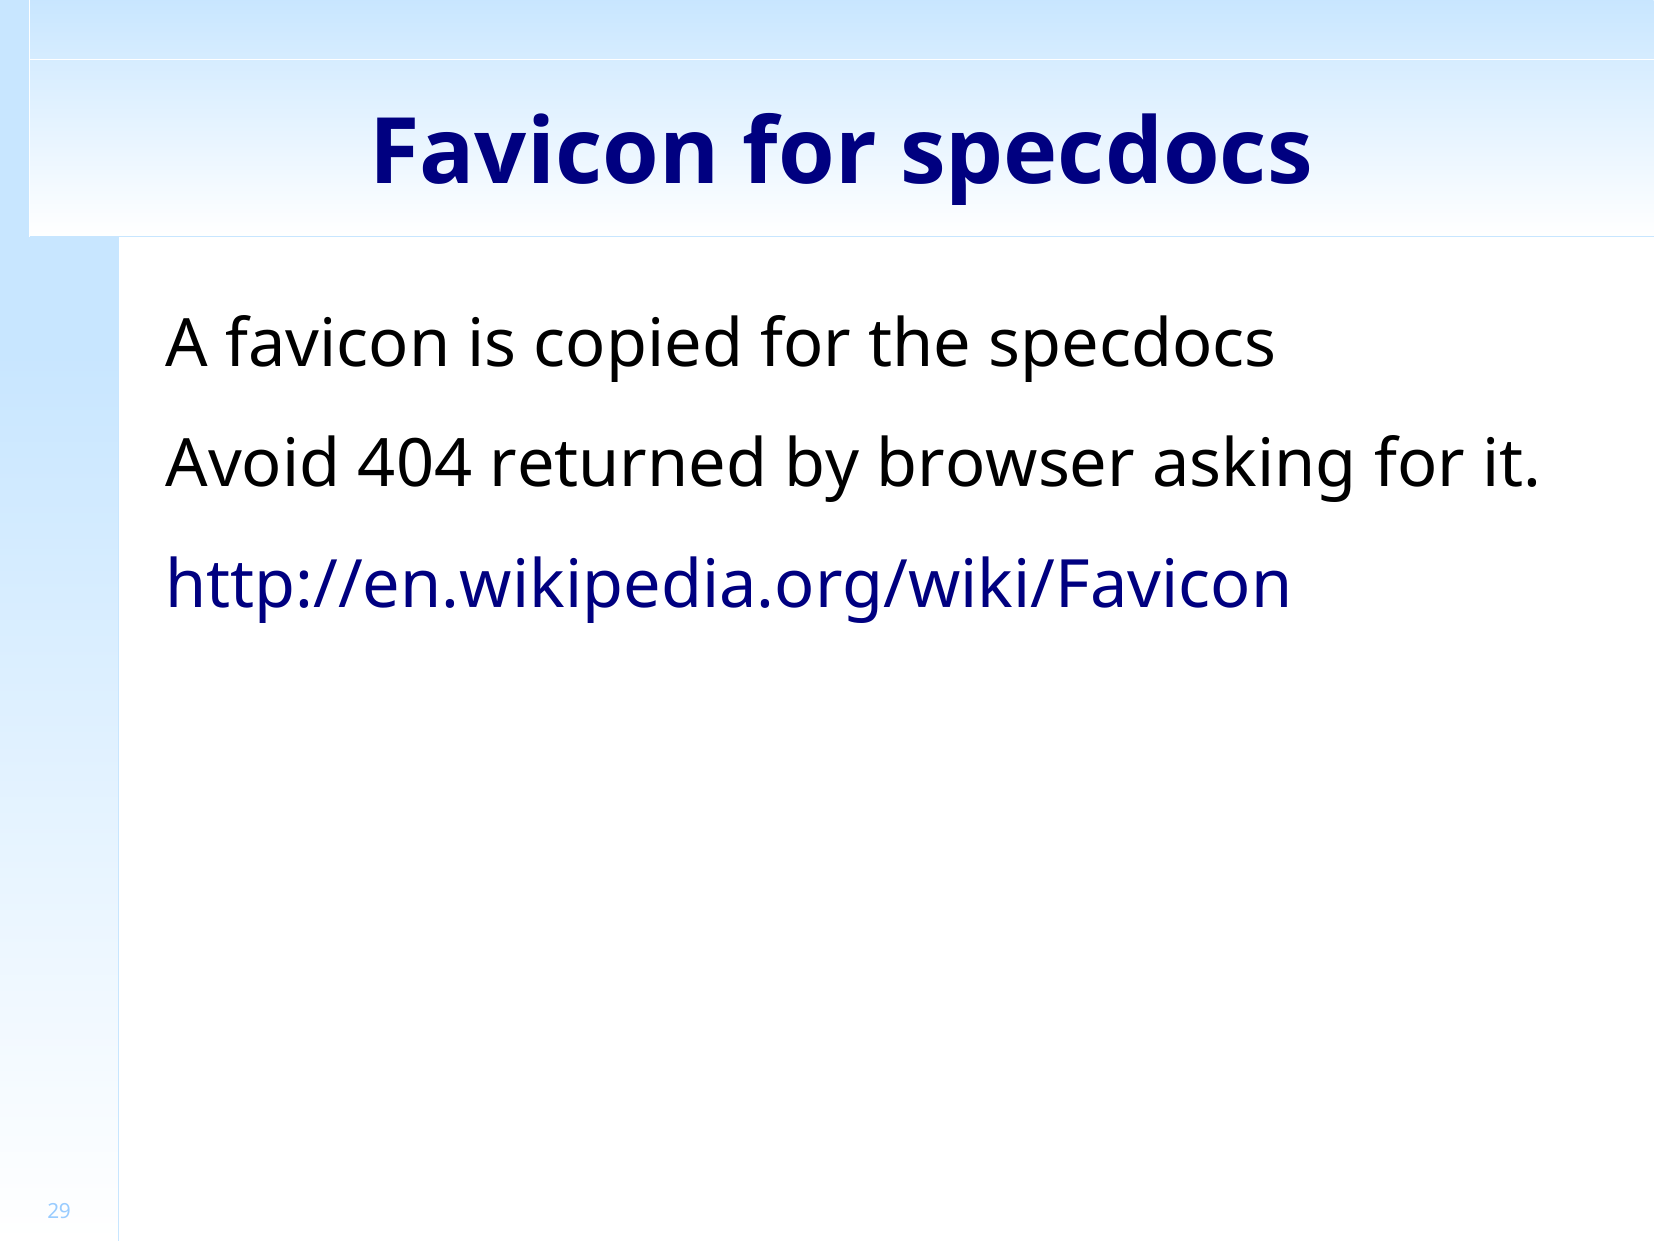

# Favicon for specdocs
A favicon is copied for the specdocs
Avoid 404 returned by browser asking for it.
http://en.wikipedia.org/wiki/Favicon